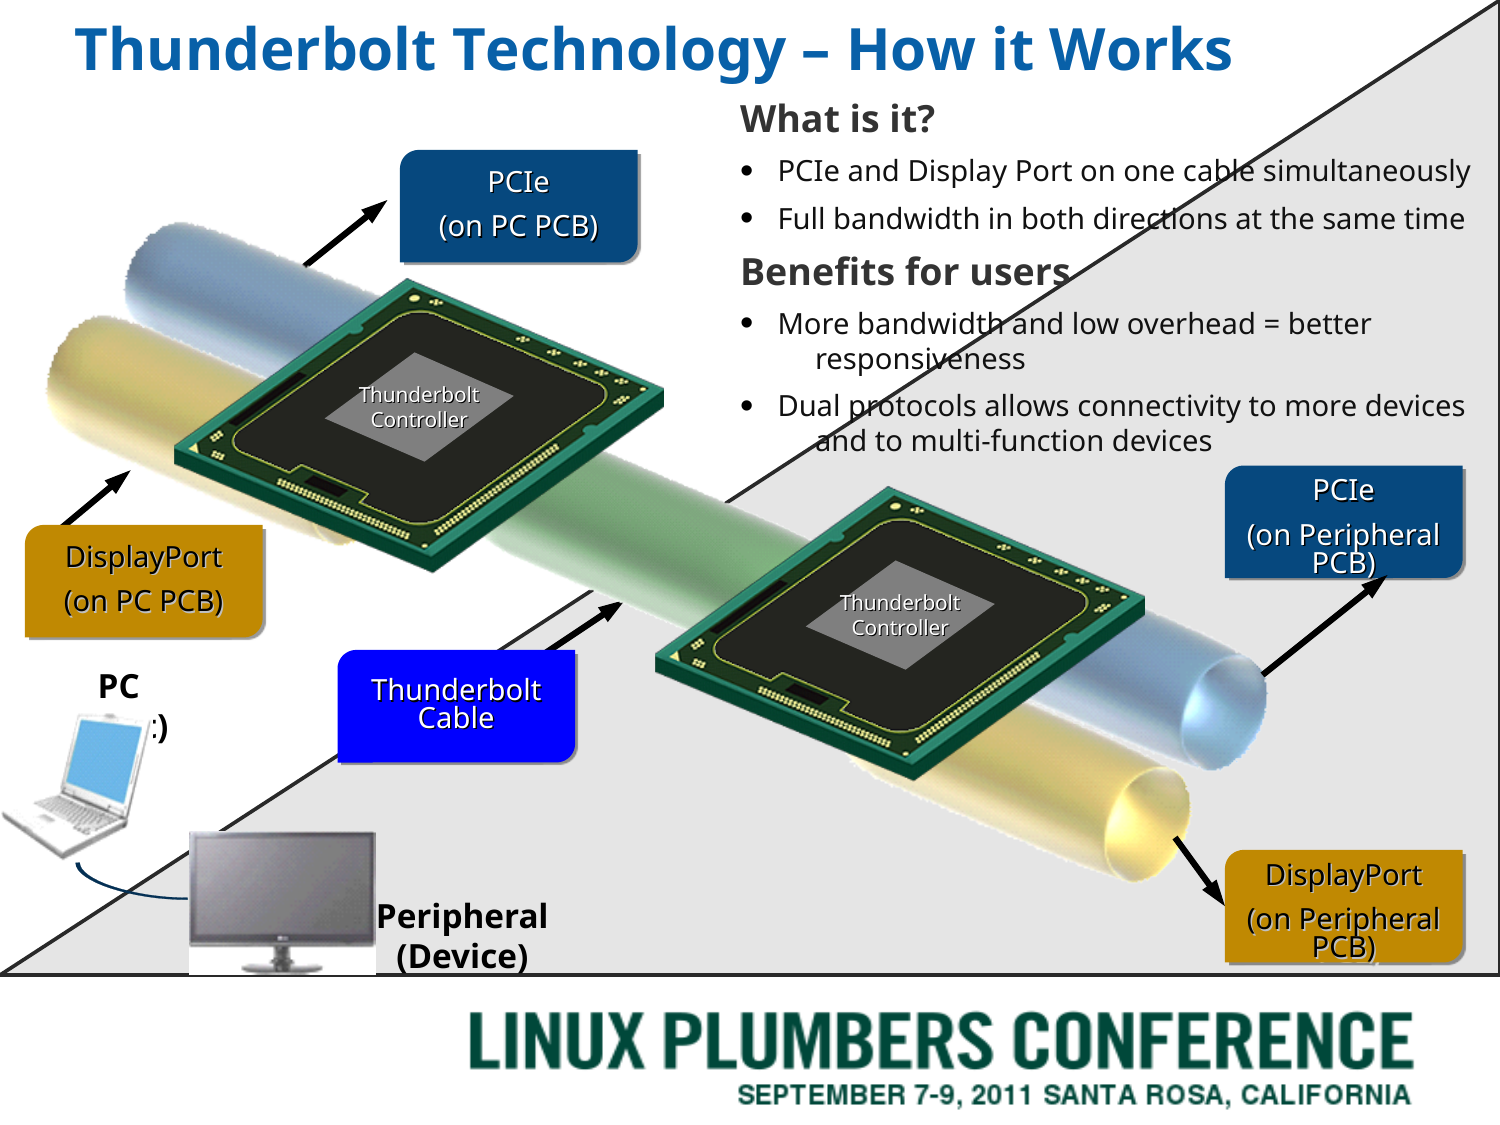

# Thunderbolt Technology – How it Works
What is it?
PCIe and Display Port on one cable simultaneously
Full bandwidth in both directions at the same time
Benefits for users
More bandwidth and low overhead = better responsiveness
Dual protocols allows connectivity to more devices and to multi-function devices
PCIe
(on PC PCB)
Thunderbolt Controller
Thunderbolt Controller
PCIe
(on Peripheral PCB)
DisplayPort
(on PC PCB)
Thunderbolt Cable
PC (Host)
DisplayPort
(on Peripheral PCB)
Peripheral (Device)